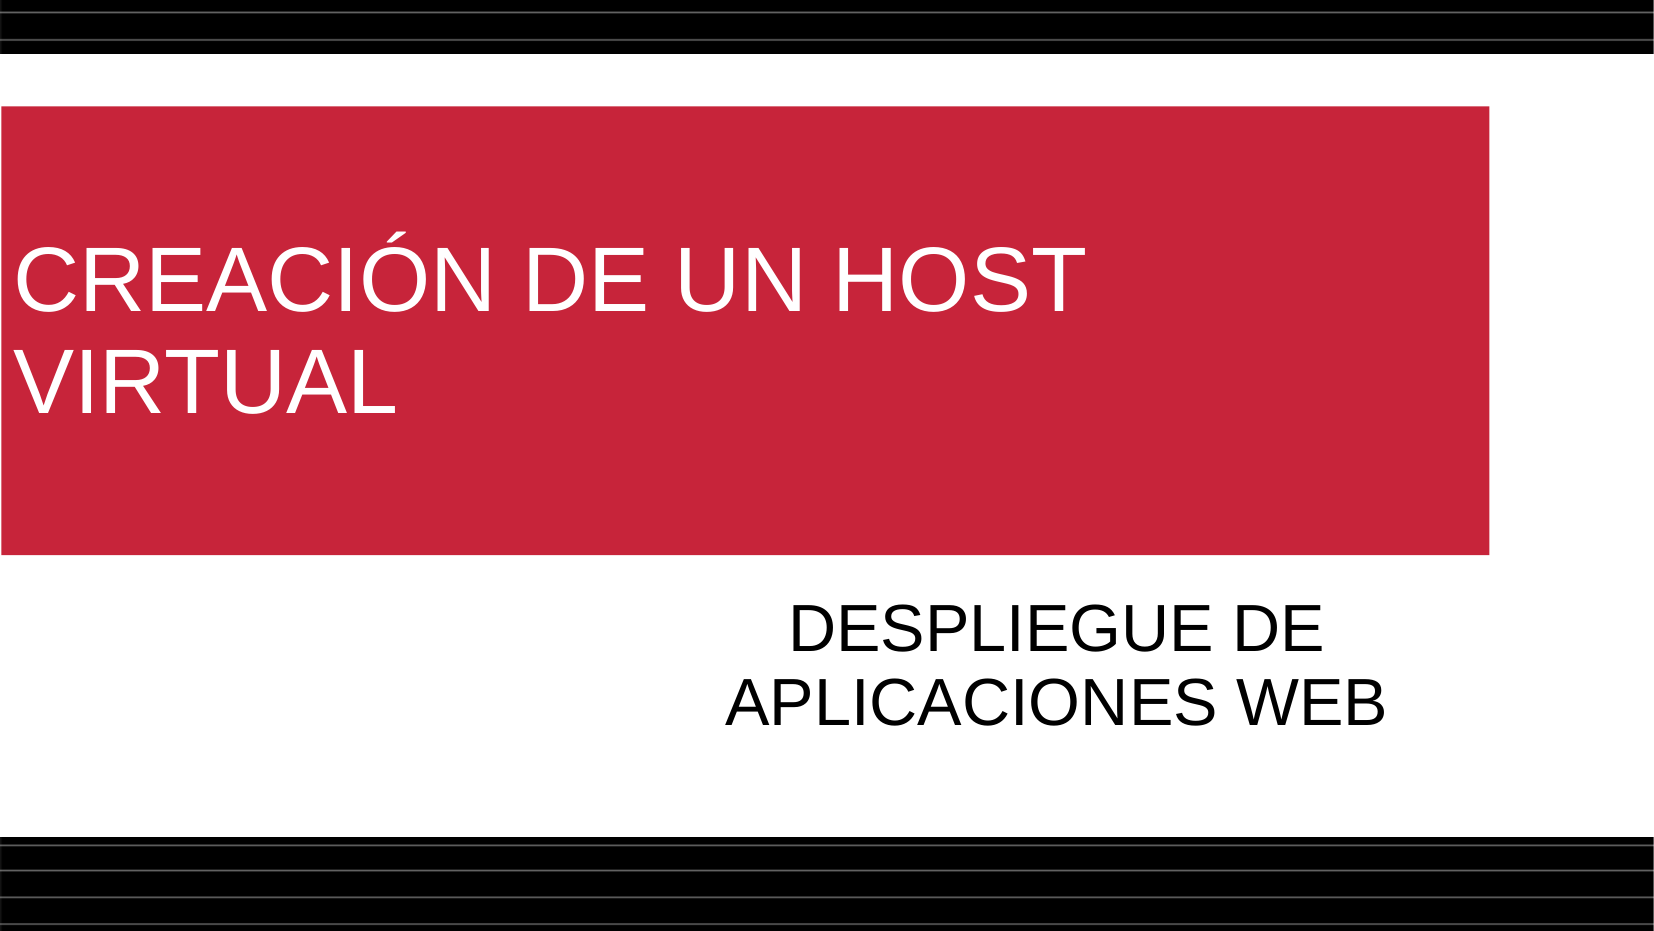

# CREACIÓN DE UN HOST VIRTUAL
DESPLIEGUE DE APLICACIONES WEB